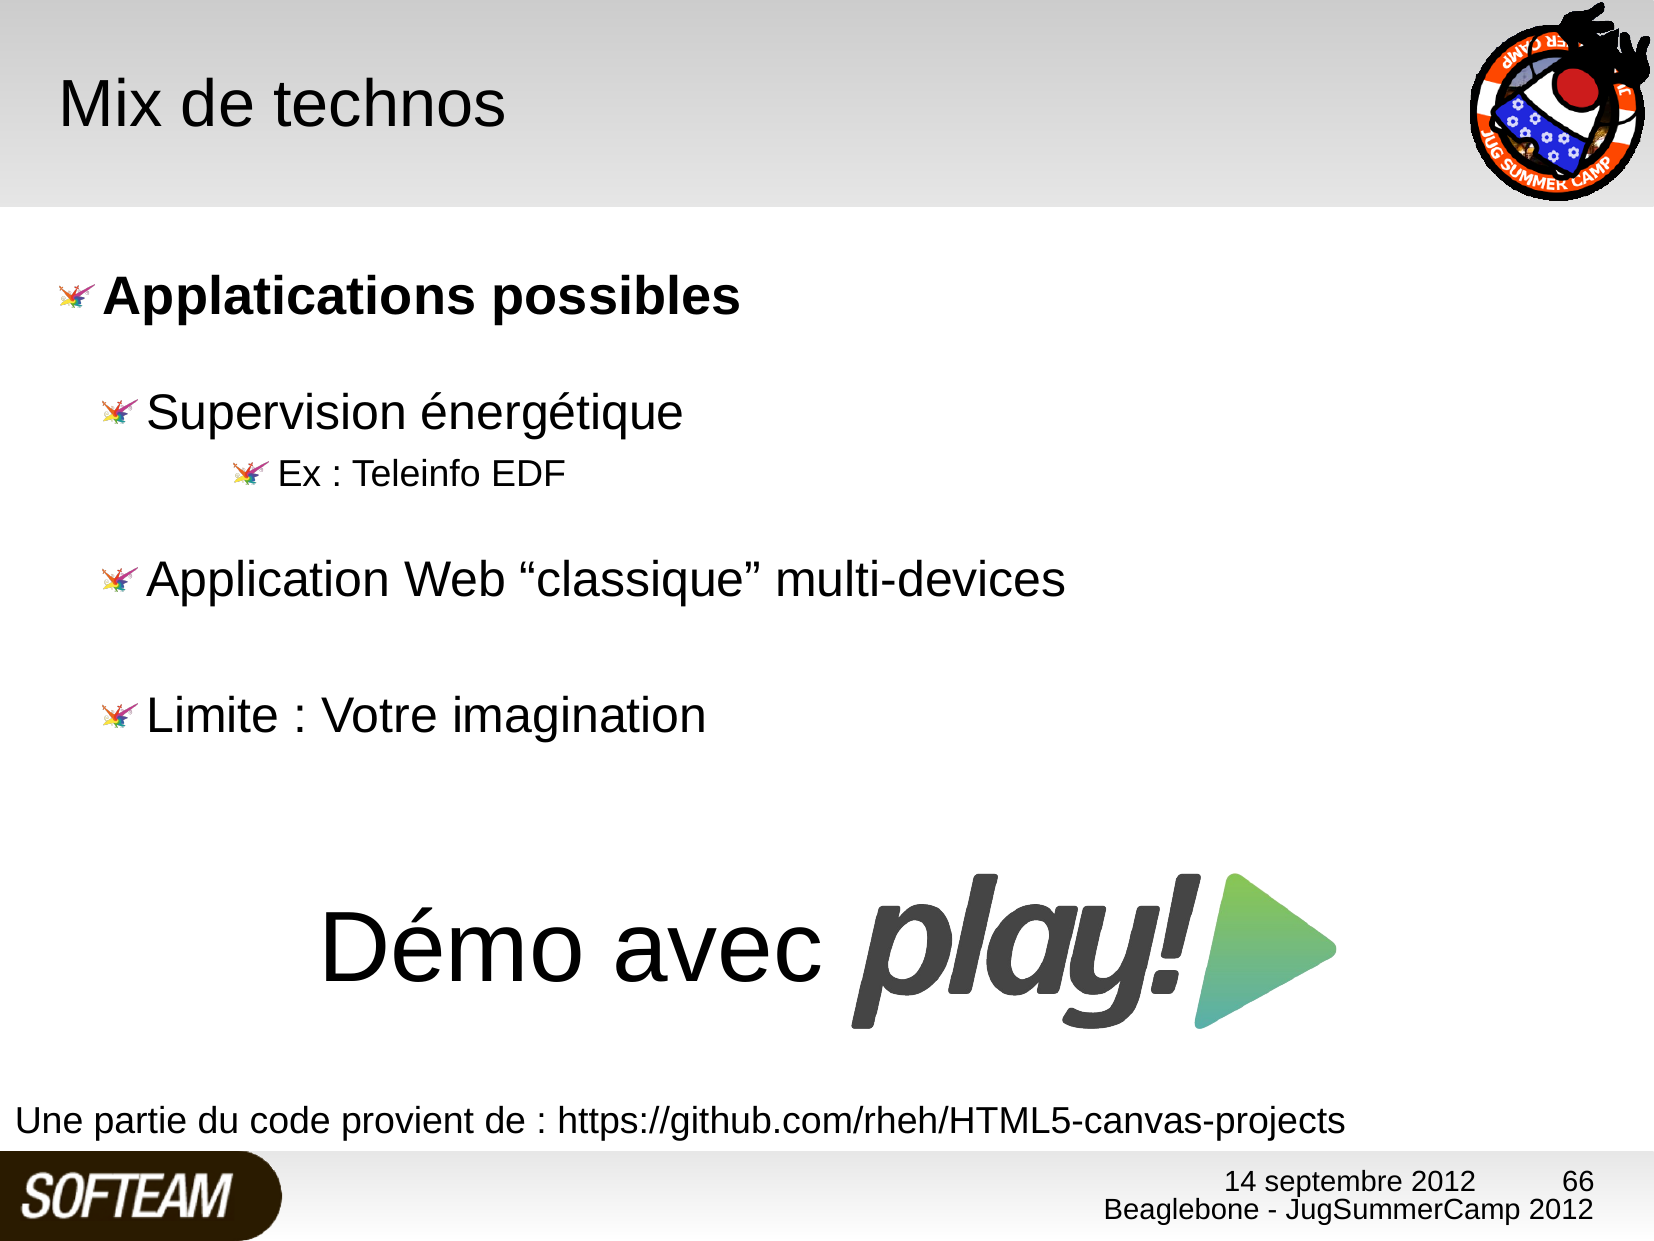

# Mix de technos
Applatications possibles
Supervision énergétique
Ex : Teleinfo EDF
Application Web “classique” multi-devices
Limite : Votre imagination
Démo avec
Une partie du code provient de : https://github.com/rheh/HTML5-canvas-projects
14 septembre 2012
66
Beaglebone - JugSummerCamp 2012